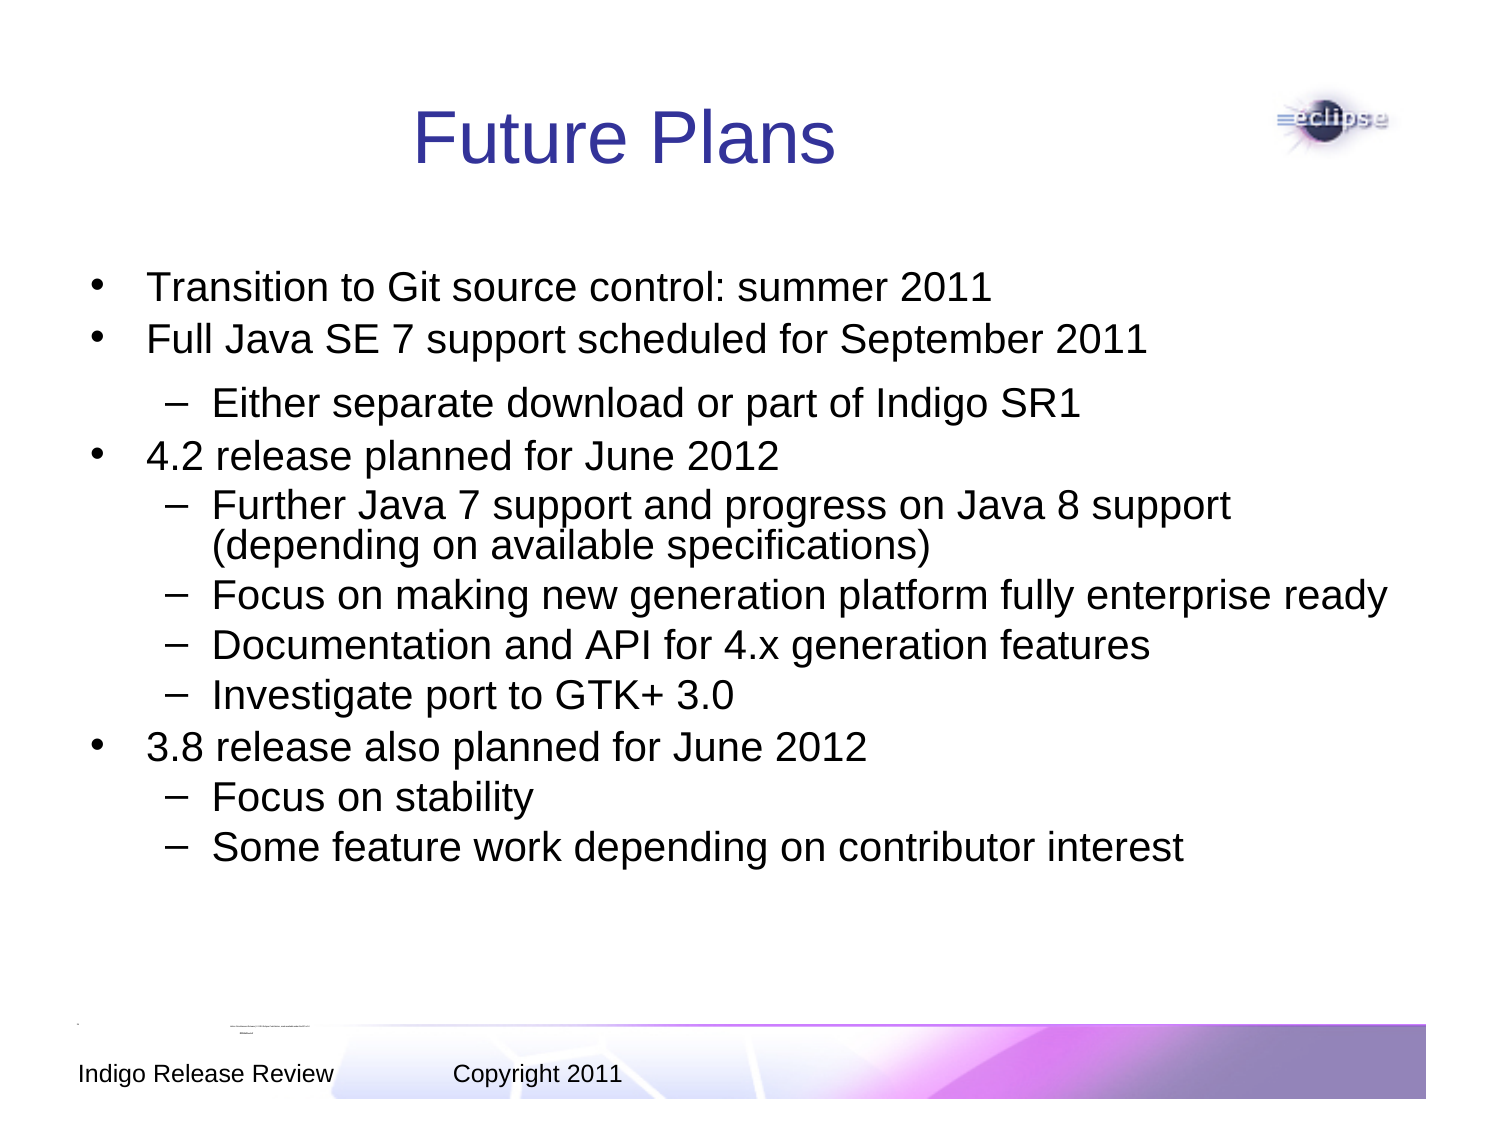

# Future Plans
Transition to Git source control: summer 2011
Full Java SE 7 support scheduled for September 2011
Either separate download or part of Indigo SR1
4.2 release planned for June 2012
Further Java 7 support and progress on Java 8 support (depending on available specifications)
Focus on making new generation platform fully enterprise ready
Documentation and API for 4.x generation features
Investigate port to GTK+ 3.0
3.8 release also planned for June 2012
Focus on stability
Some feature work depending on contributor interest
28
Copyright 2011